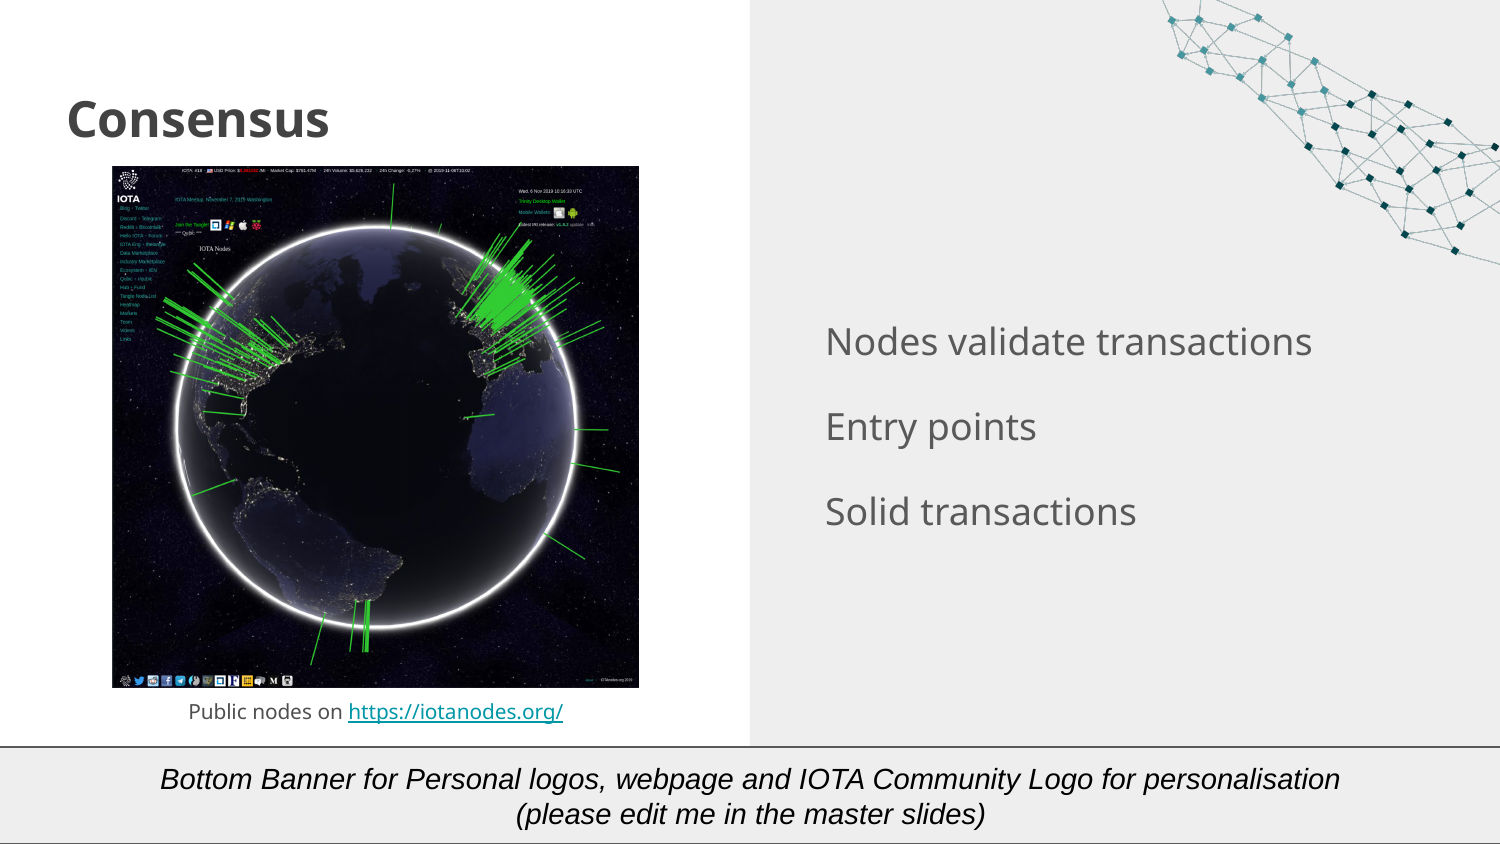

# Consensus
Nodes validate transactions
Entry points
Solid transactions
Public nodes on https://iotanodes.org/